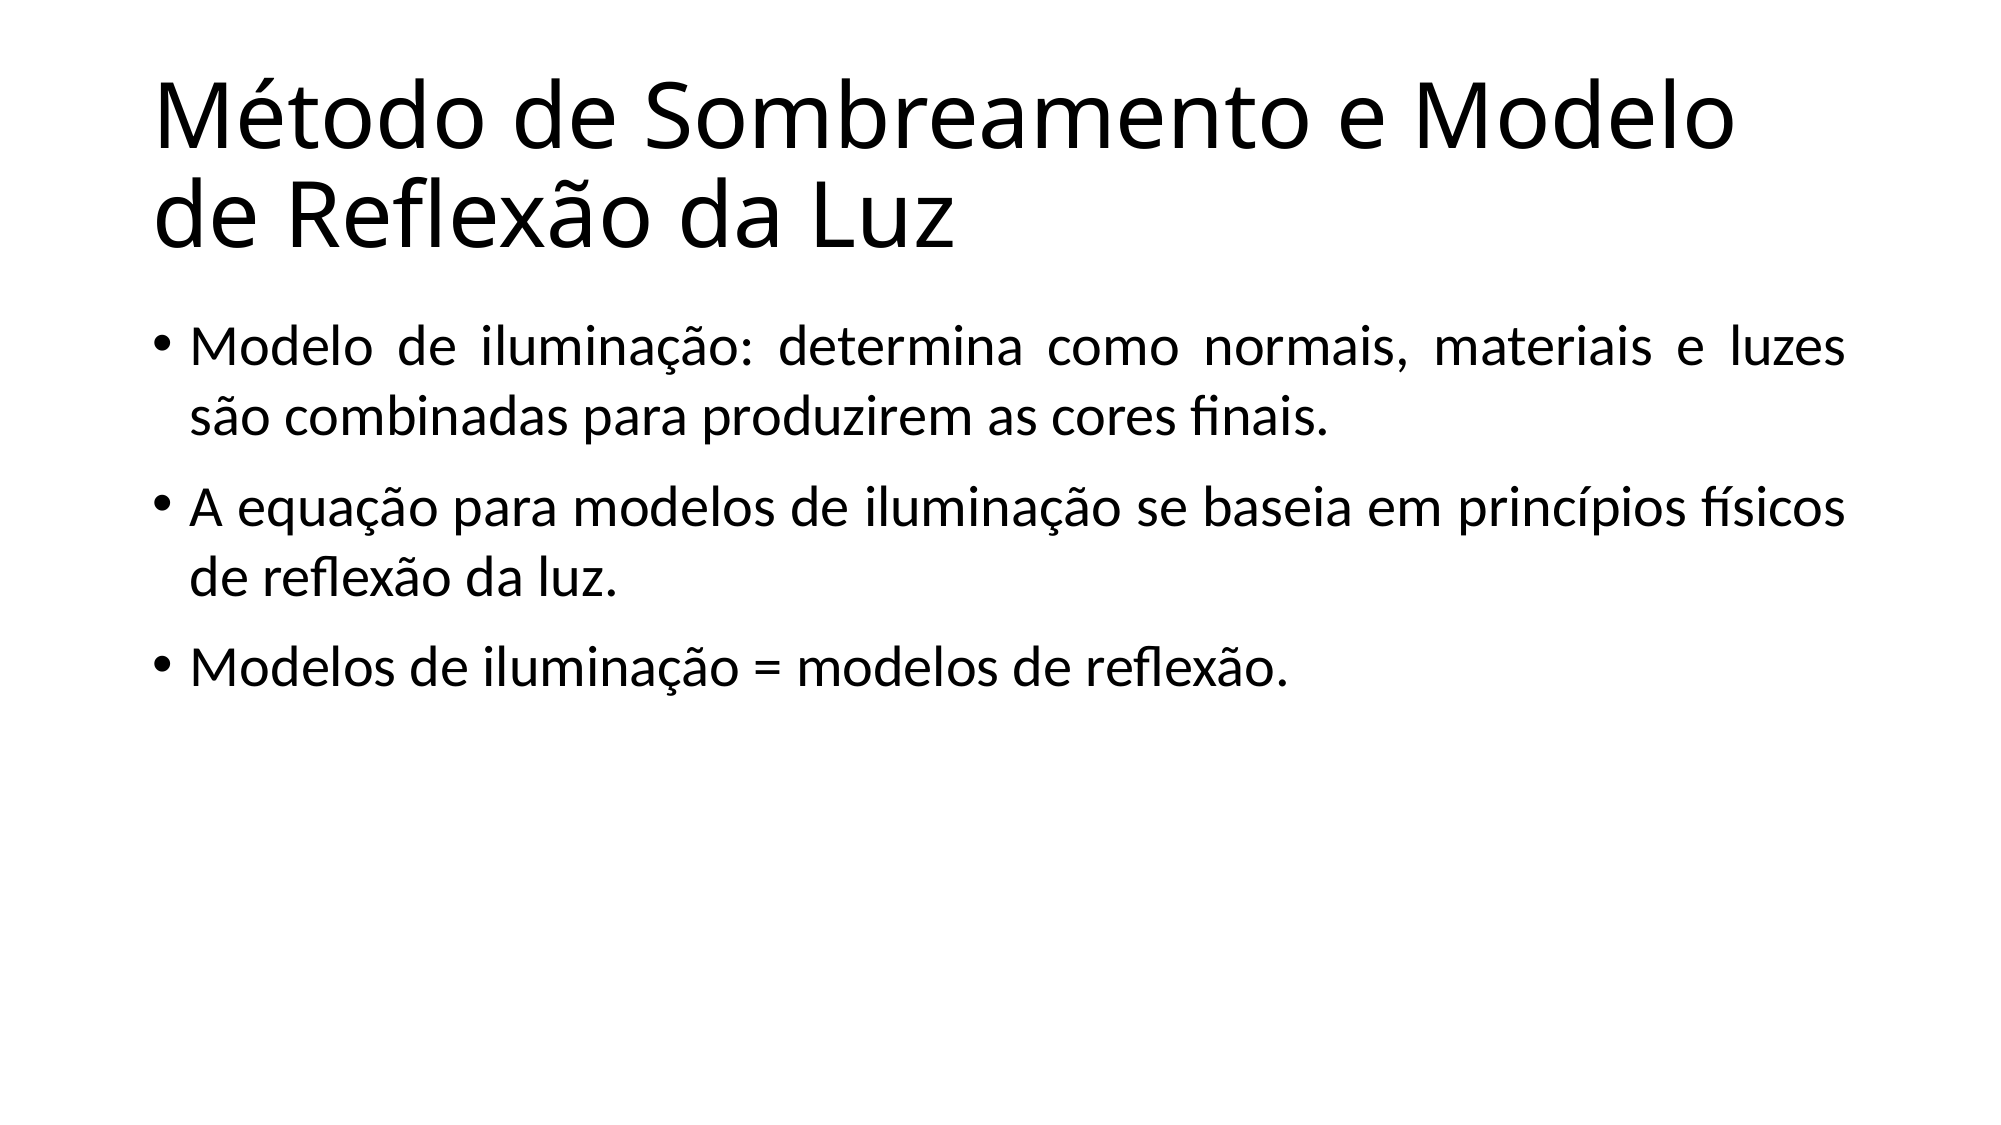

# Método de Sombreamento e Modelo de Reflexão da Luz
Modelo de iluminação: determina como normais, materiais e luzes são combinadas para produzirem as cores finais.
A equação para modelos de iluminação se baseia em princípios físicos de reflexão da luz.
Modelos de iluminação = modelos de reflexão.